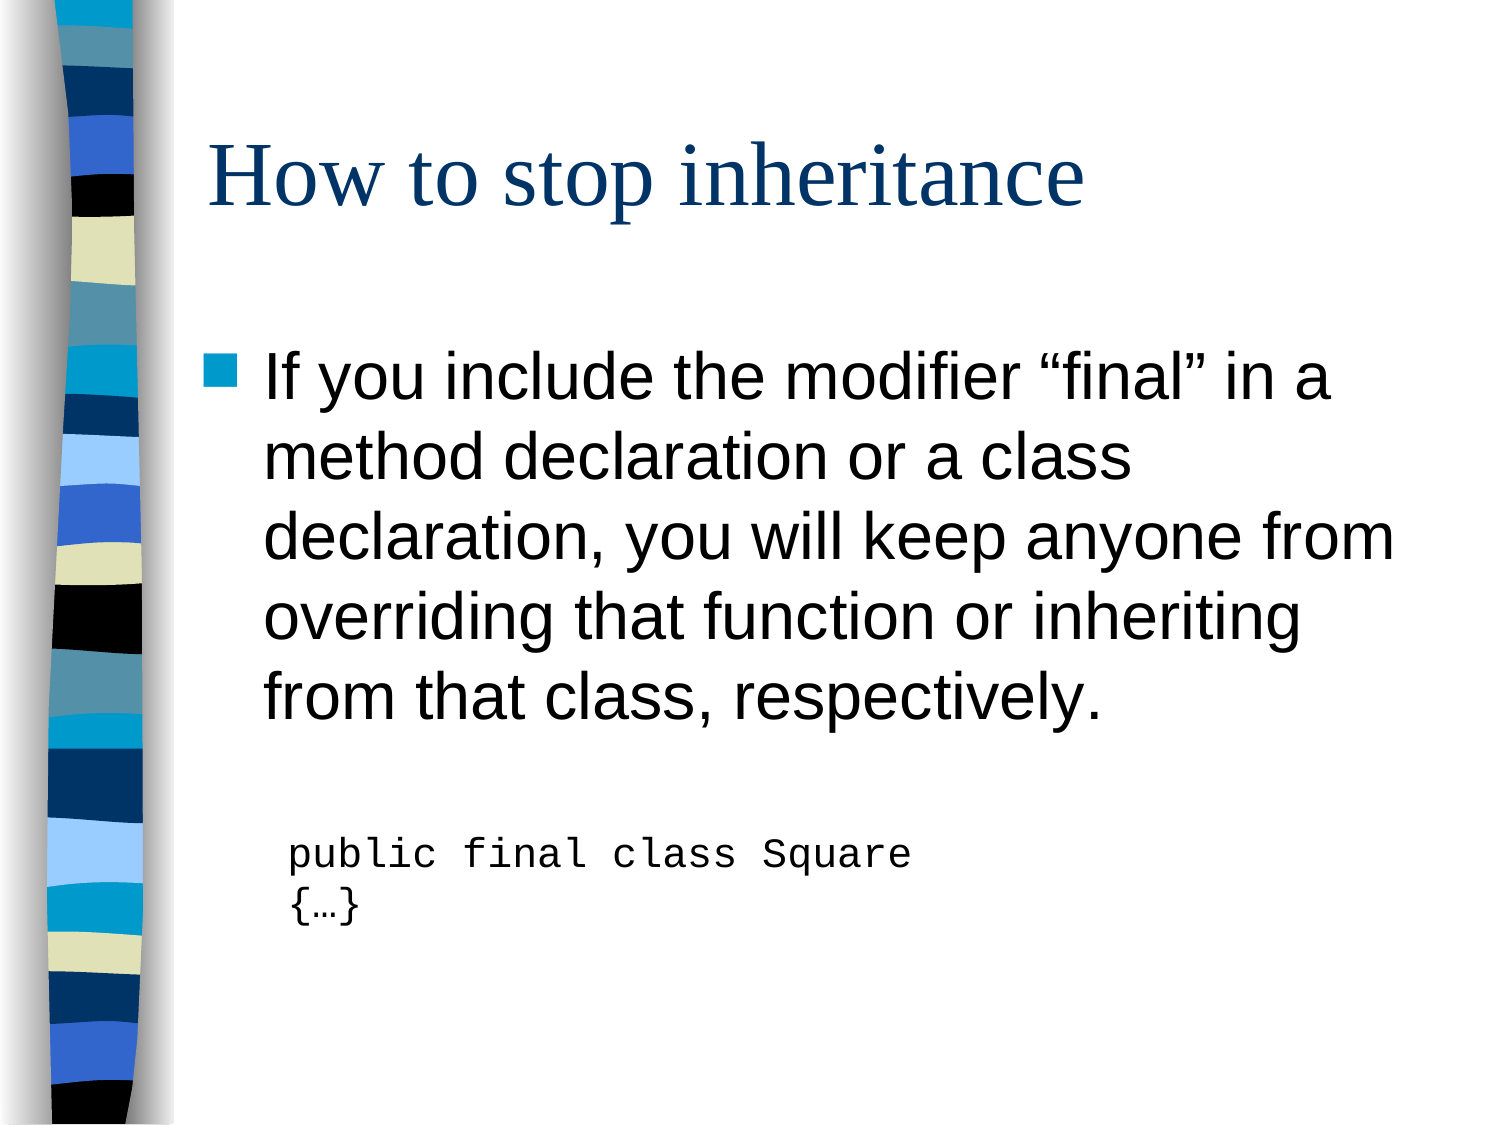

# How to stop inheritance
If you include the modifier “final” in a method declaration or a class declaration, you will keep anyone from overriding that function or inheriting from that class, respectively.
public final class Square
{…}